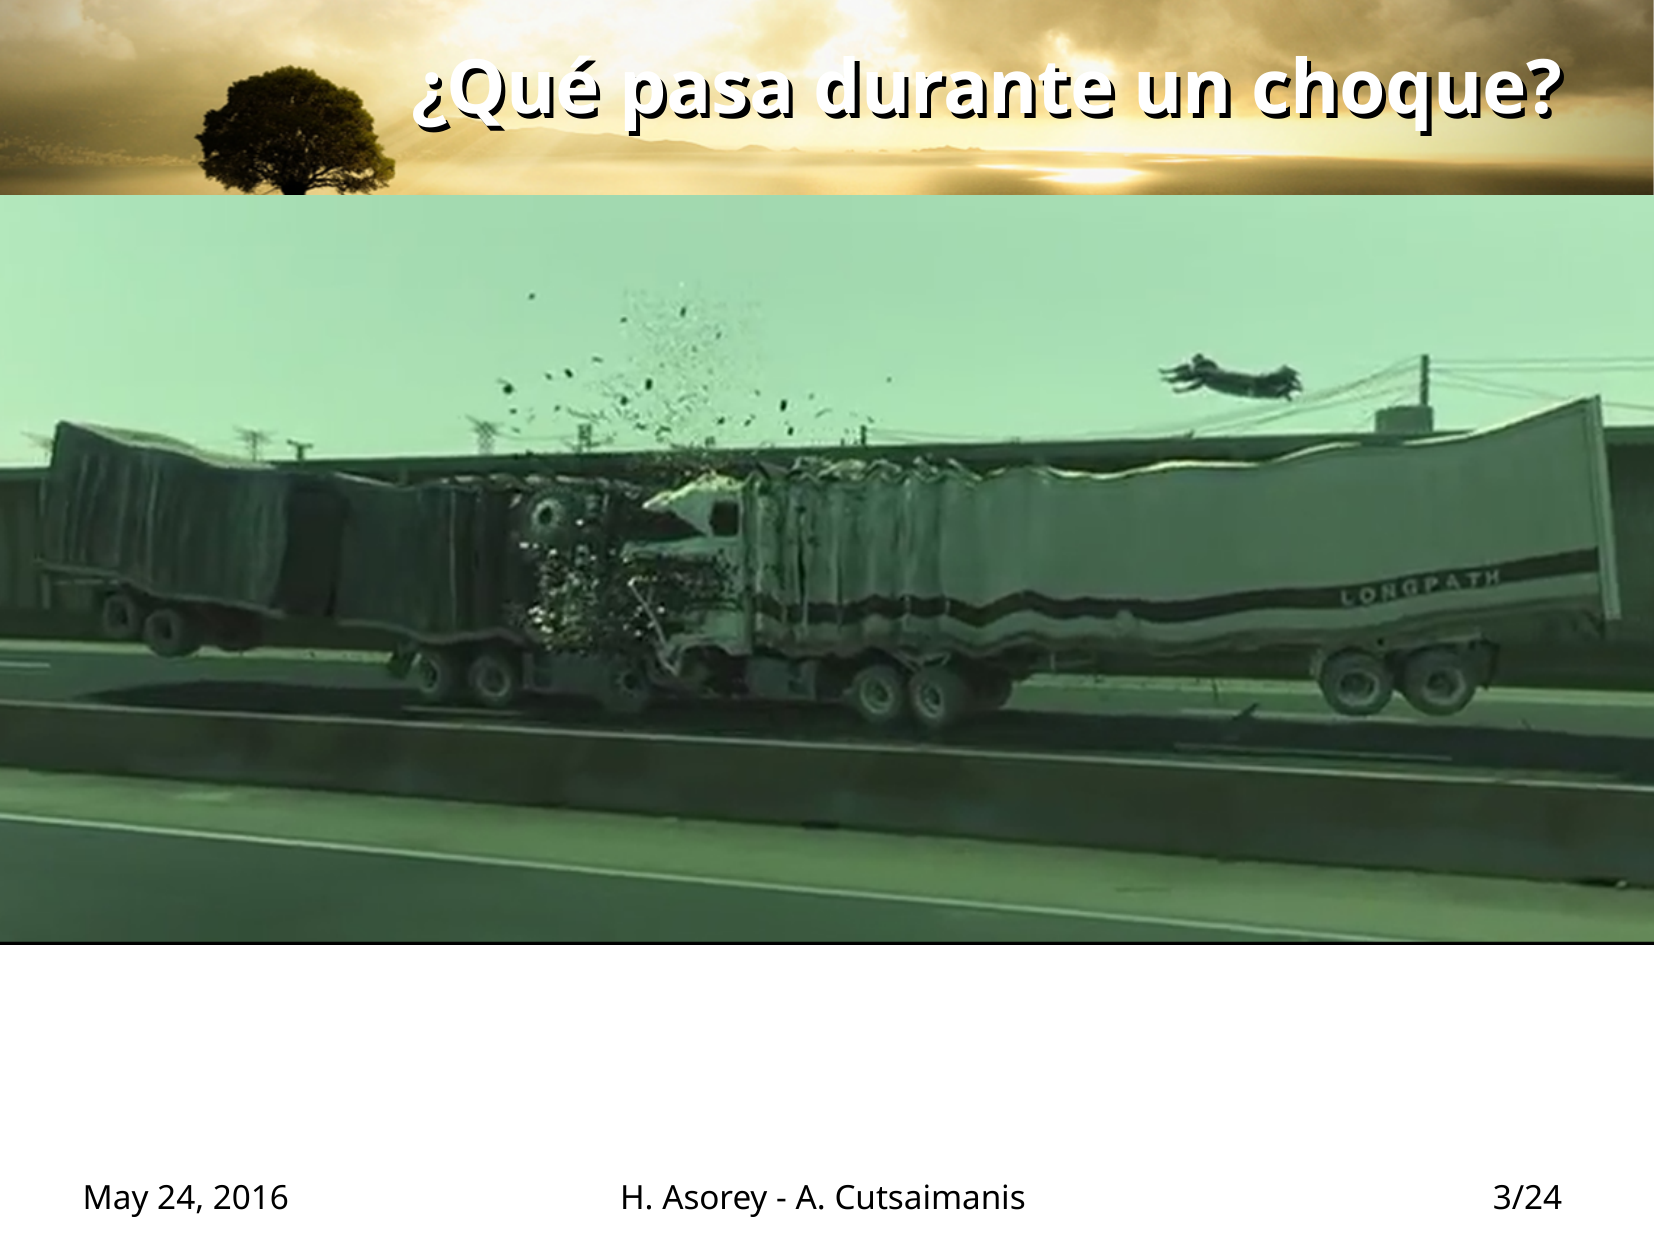

# ¿Qué pasa durante un choque?
May 24, 2016
H. Asorey - A. Cutsaimanis
3